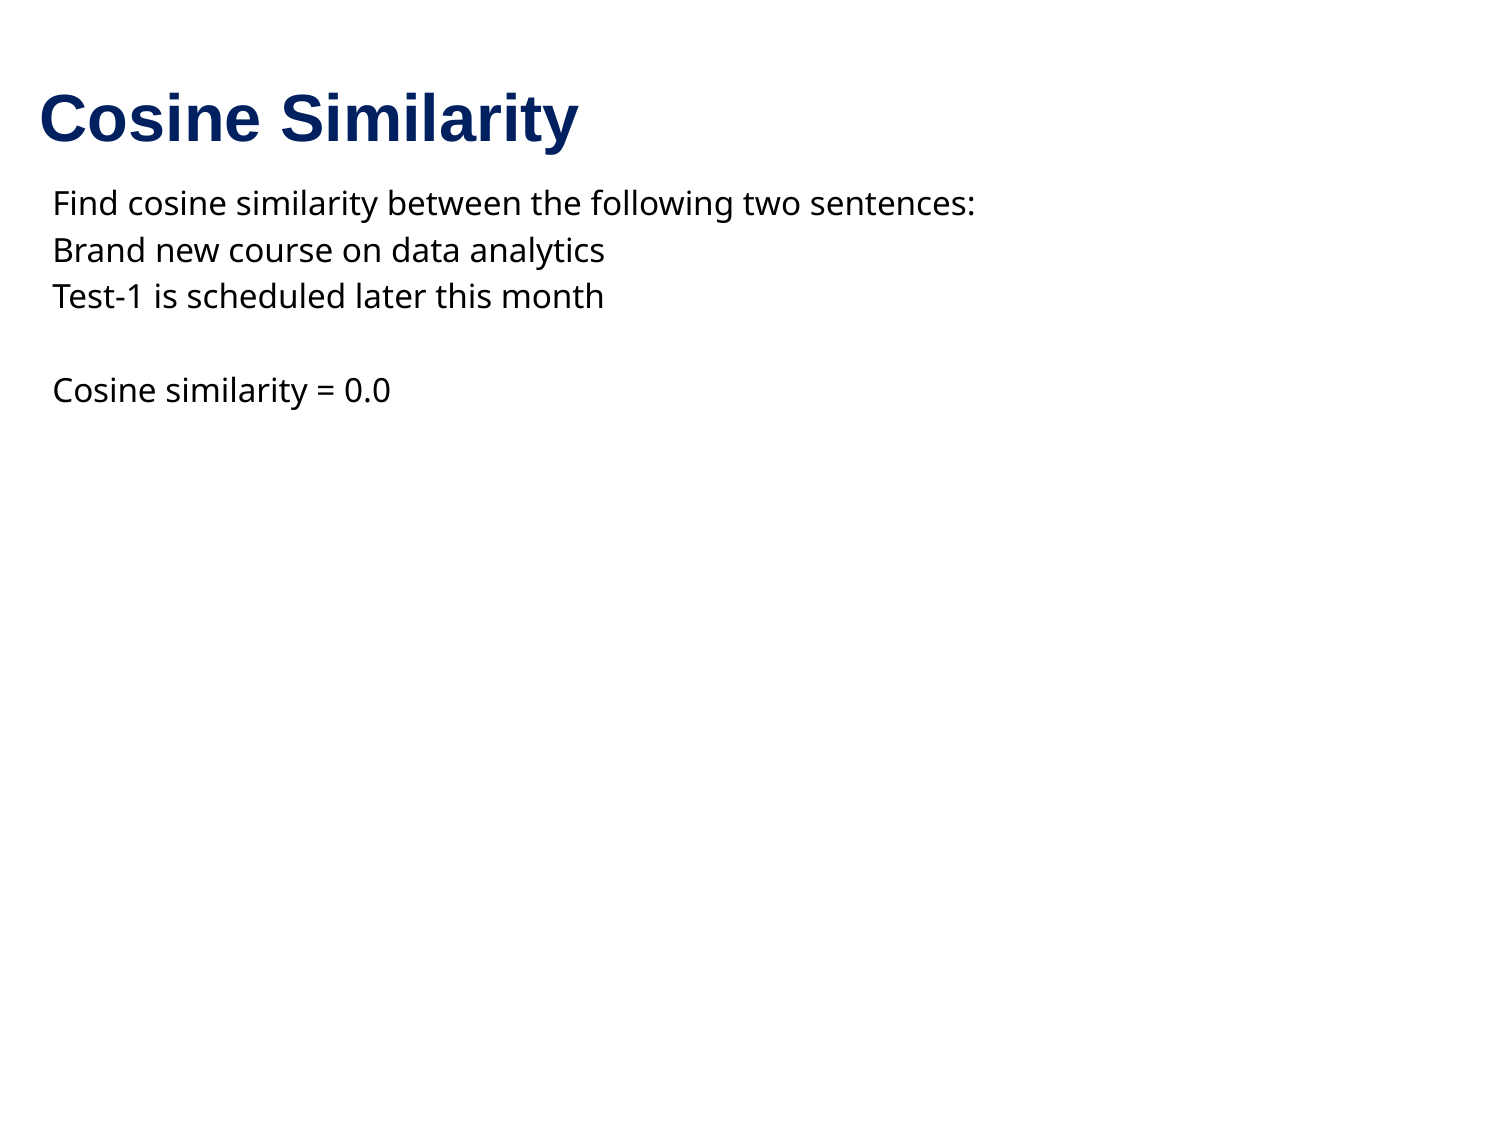

# Cosine Similarity
Find cosine similarity between the following two sentences:
Brand new course on data analytics
Test-1 is scheduled later this month
Cosine similarity = 0.0